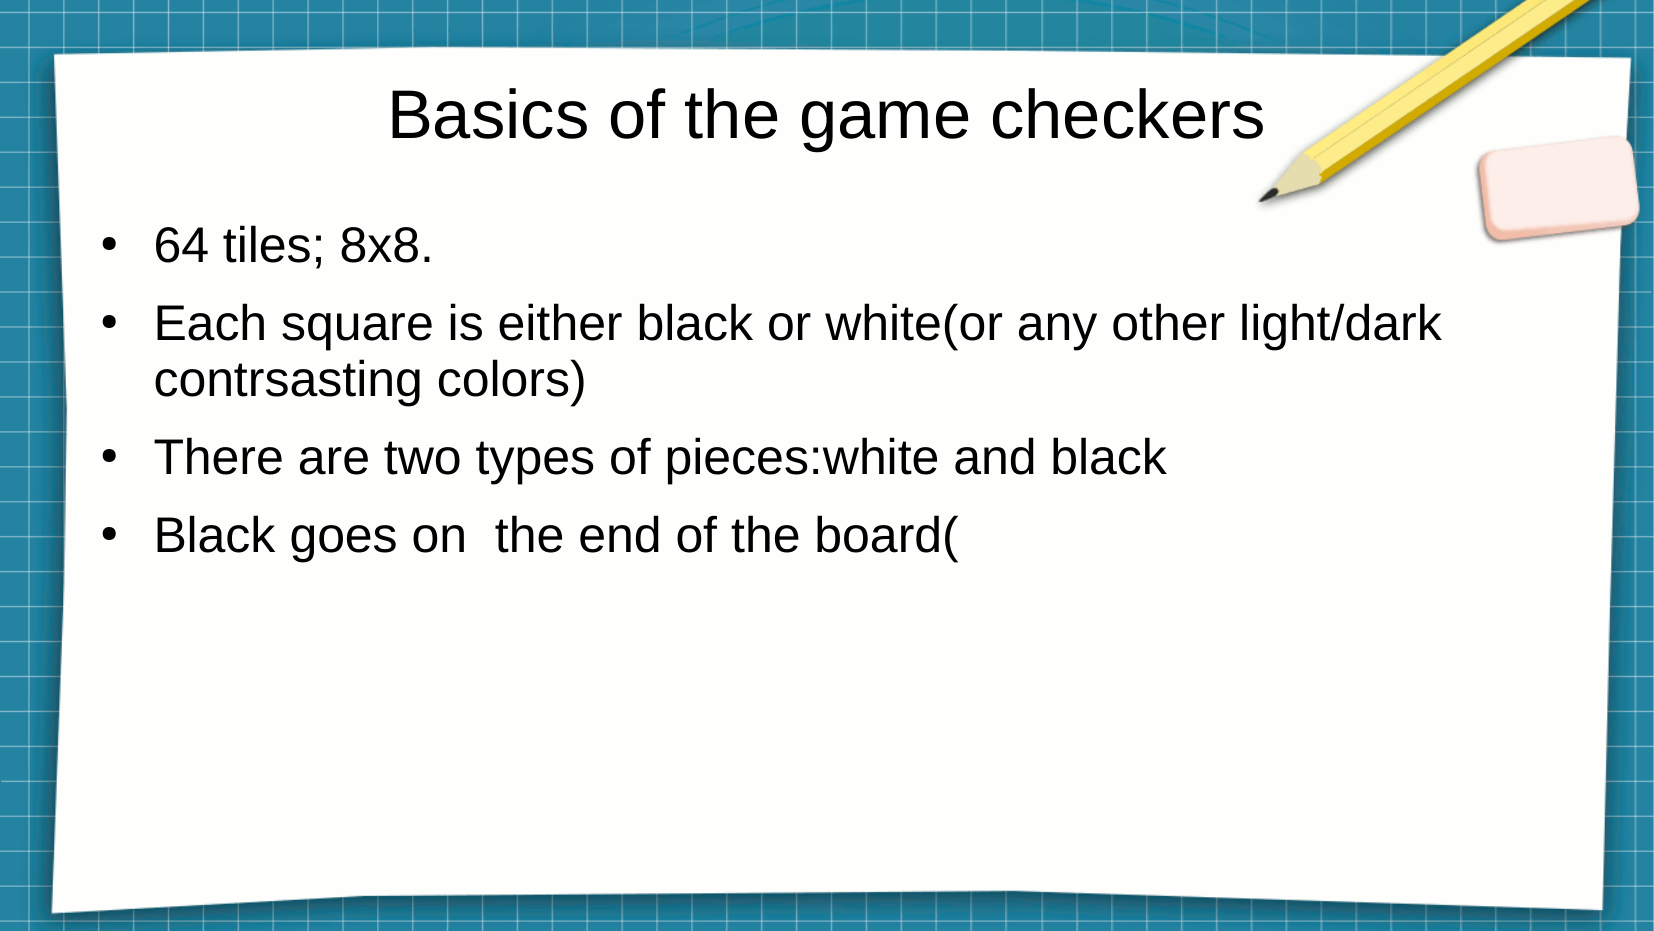

# Basics of the game checkers
64 tiles; 8x8.
Each square is either black or white(or any other light/dark contrsasting colors)
There are two types of pieces:white and black
Black goes on the end of the board(